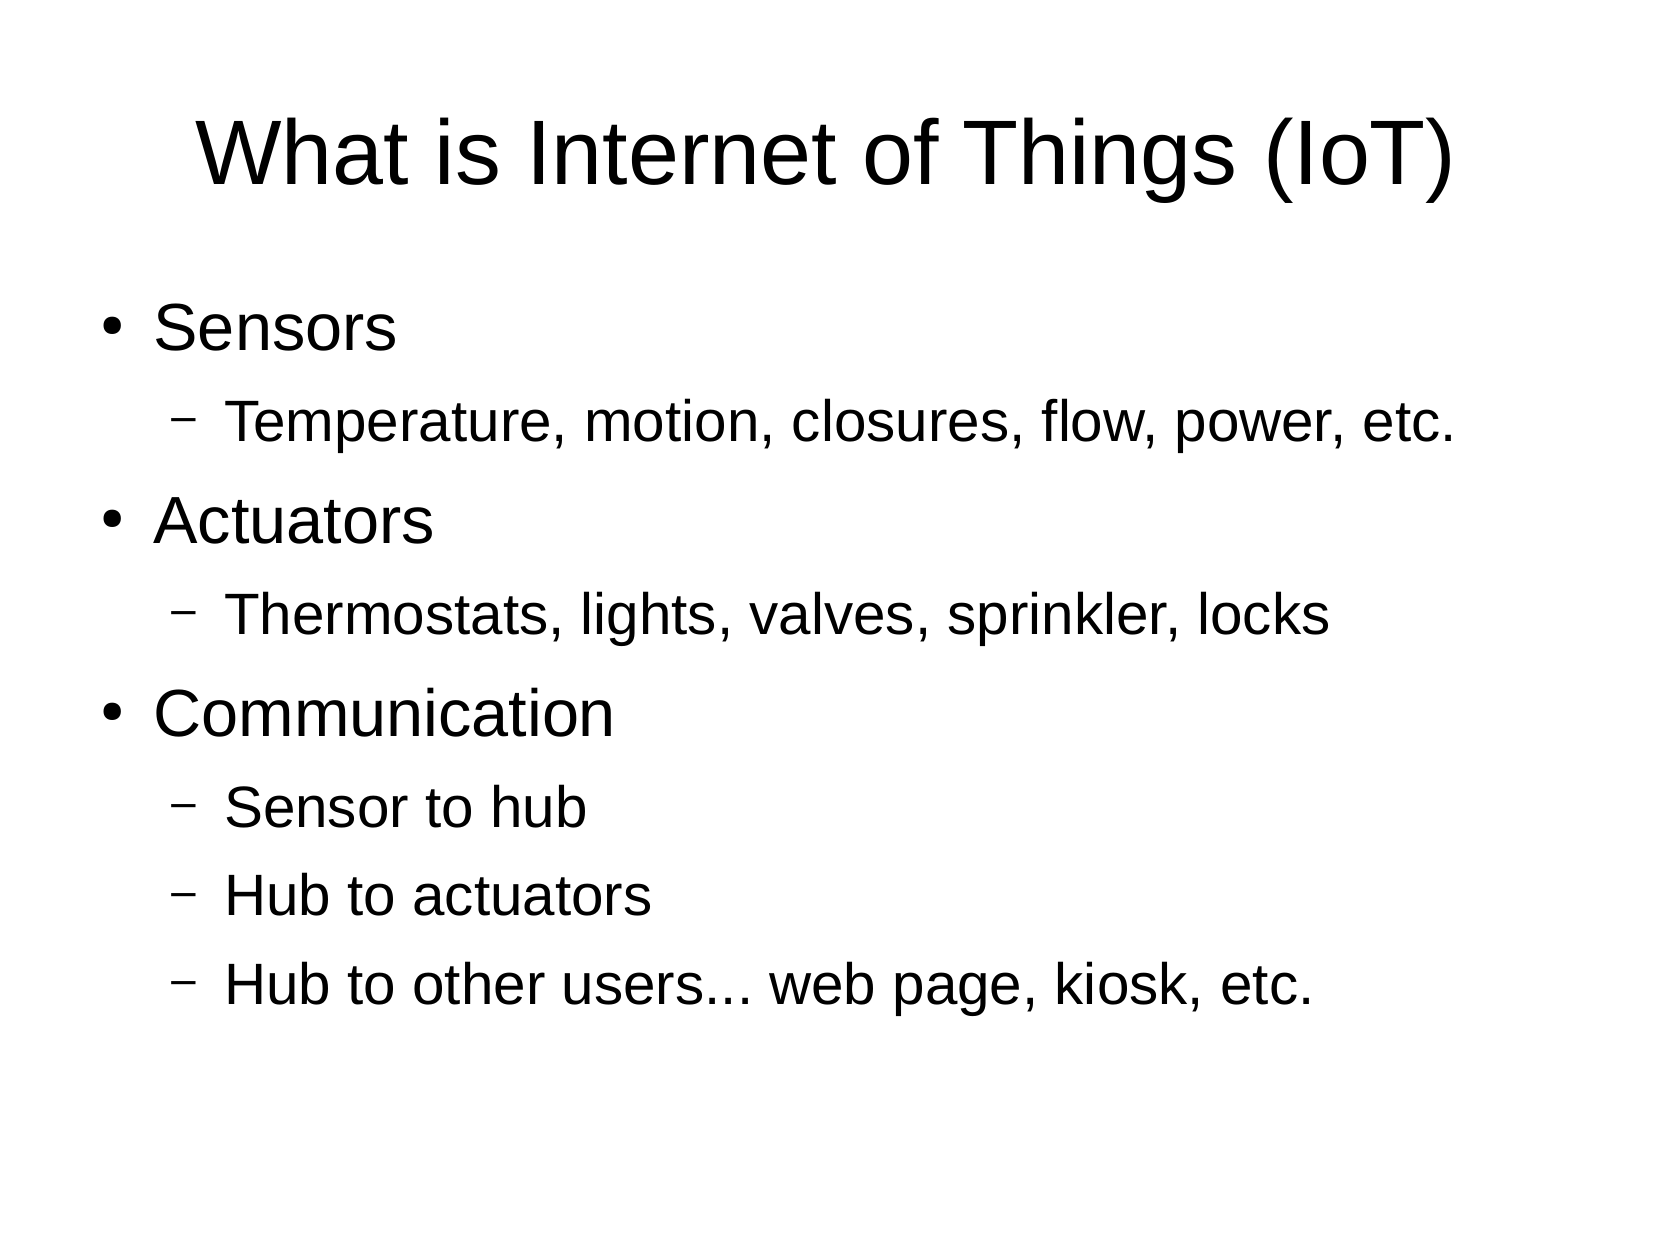

# What is Internet of Things (IoT)
Sensors
Temperature, motion, closures, flow, power, etc.
Actuators
Thermostats, lights, valves, sprinkler, locks
Communication
Sensor to hub
Hub to actuators
Hub to other users... web page, kiosk, etc.